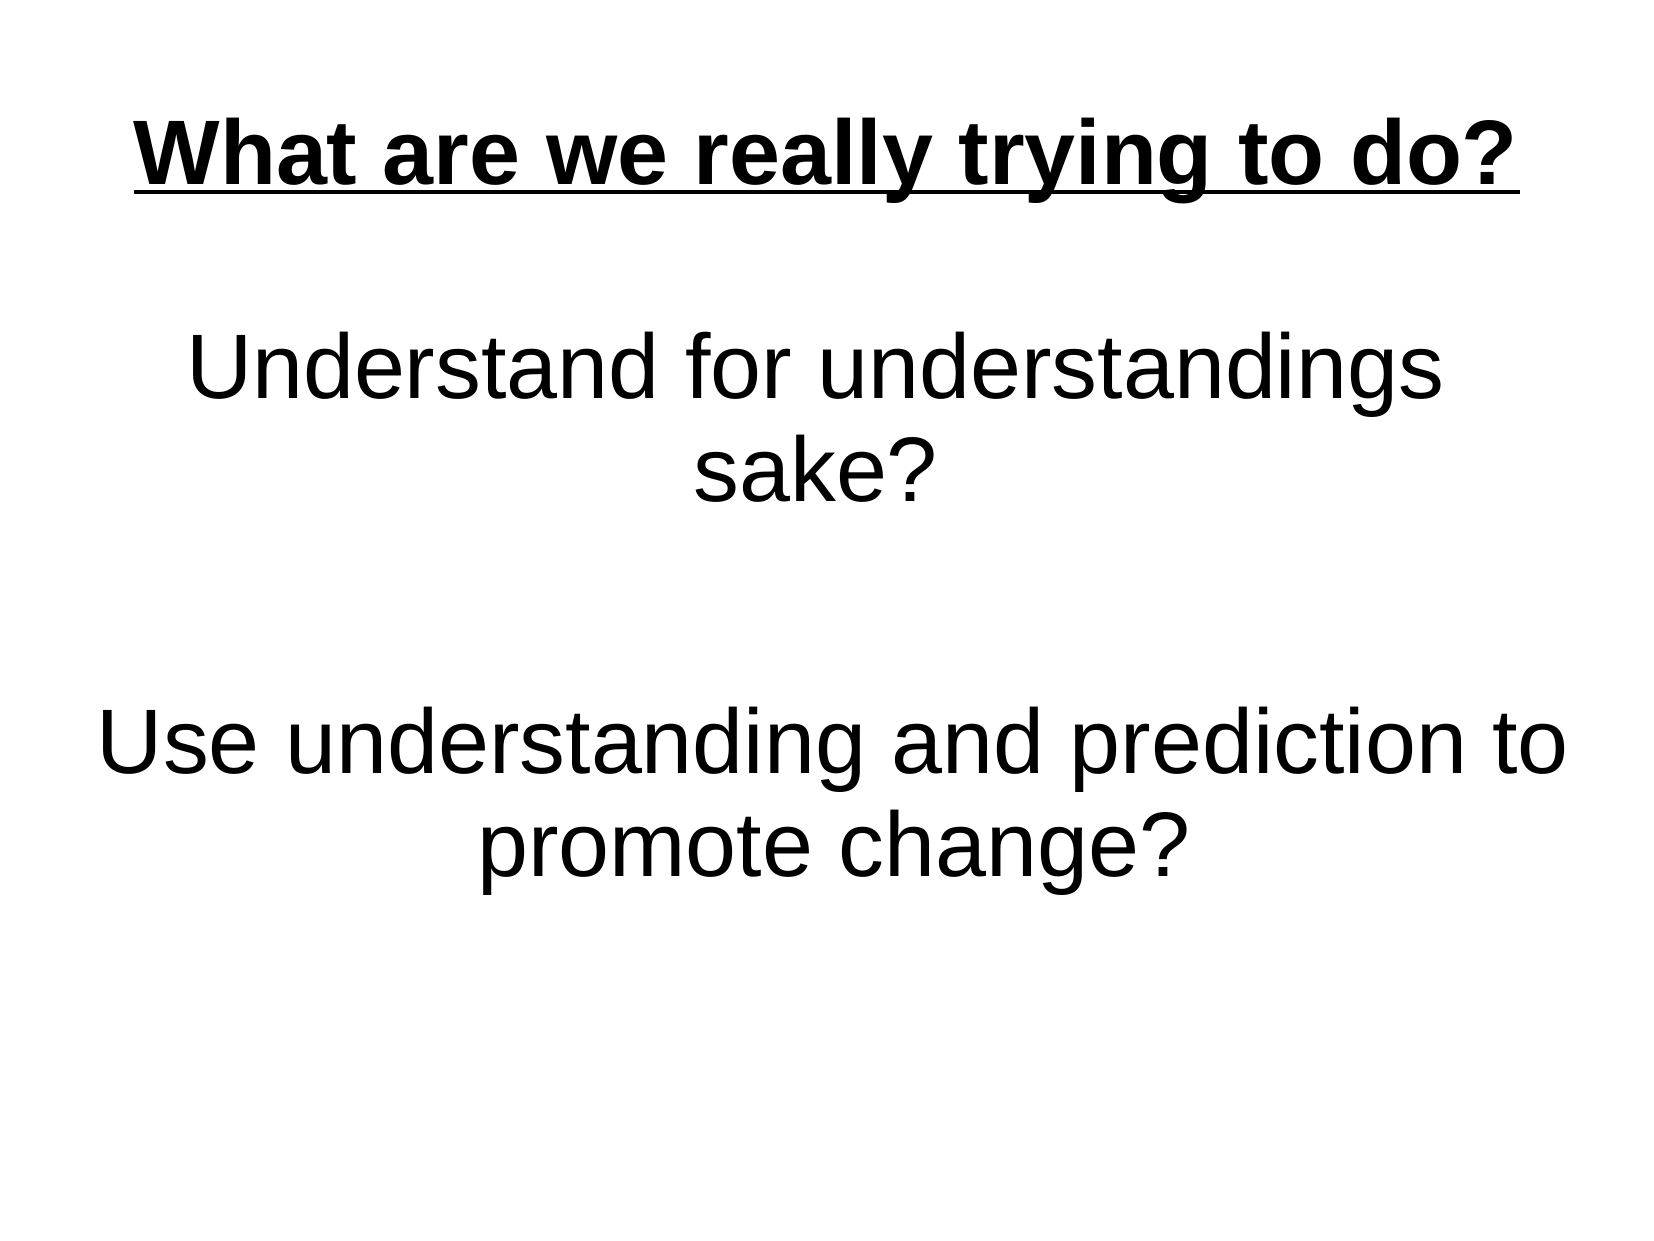

# What are we really trying to do?
Understand for understandings sake?
Use understanding and prediction to promote change?